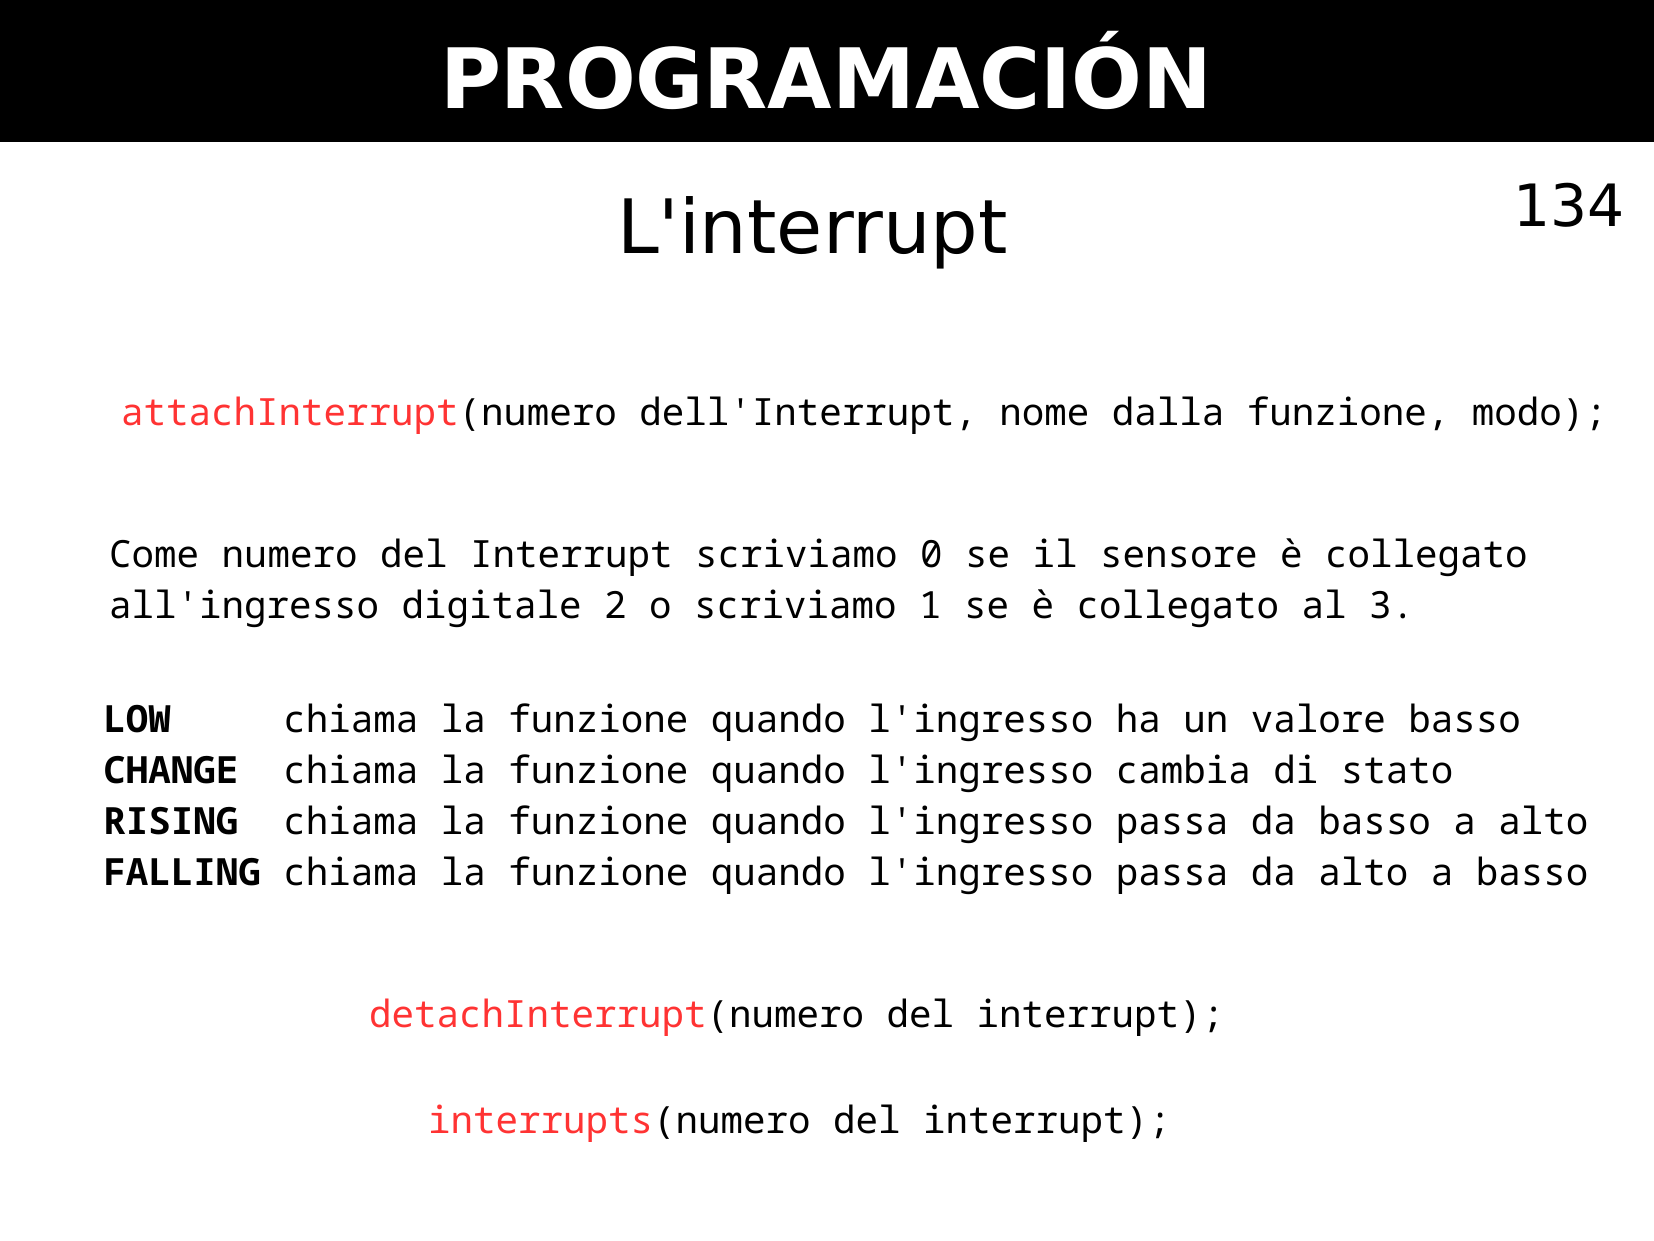

PROGRAMACIÓN
134
L'interrupt
attachInterrupt(numero dell'Interrupt, nome dalla funzione, modo);
Come numero del Interrupt scriviamo 0 se il sensore è collegato
all'ingresso digitale 2 o scriviamo 1 se è collegato al 3.
LOW chiama la funzione quando l'ingresso ha un valore basso
CHANGE chiama la funzione quando l'ingresso cambia di stato
RISING chiama la funzione quando l'ingresso passa da basso a alto
FALLING chiama la funzione quando l'ingresso passa da alto a basso
detachInterrupt(numero del interrupt);
interrupts(numero del interrupt);